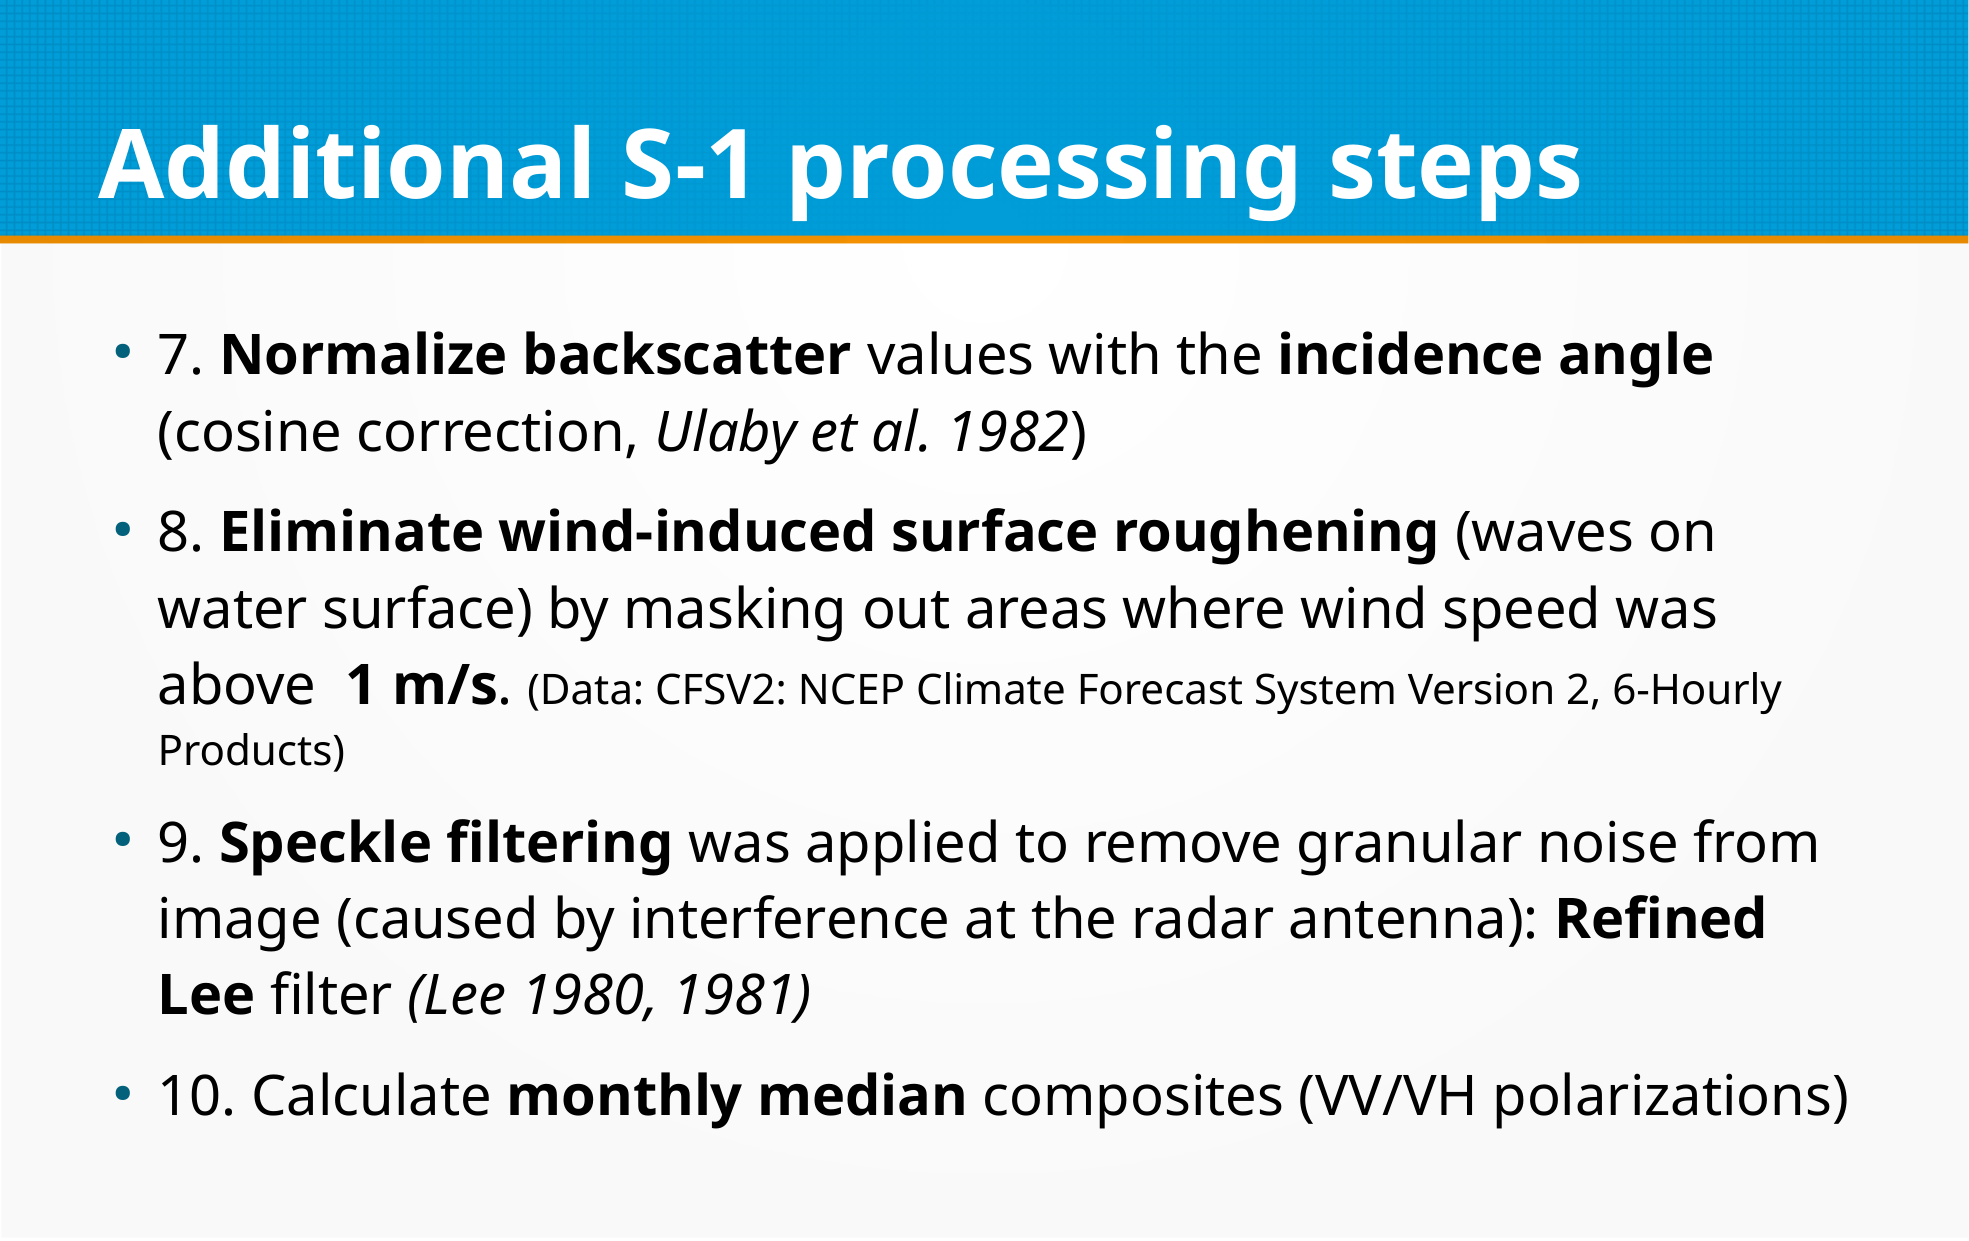

# Additional S-1 processing steps
7. Normalize backscatter values with the incidence angle (cosine correction, Ulaby et al. 1982)
8. Eliminate wind-induced surface roughening (waves on water surface) by masking out areas where wind speed was above 1 m/s. (Data: CFSV2: NCEP Climate Forecast System Version 2, 6-Hourly Products)
9. Speckle filtering was applied to remove granular noise from image (caused by interference at the radar antenna): Refined Lee filter (Lee 1980, 1981)
10. Calculate monthly median composites (VV/VH polarizations)